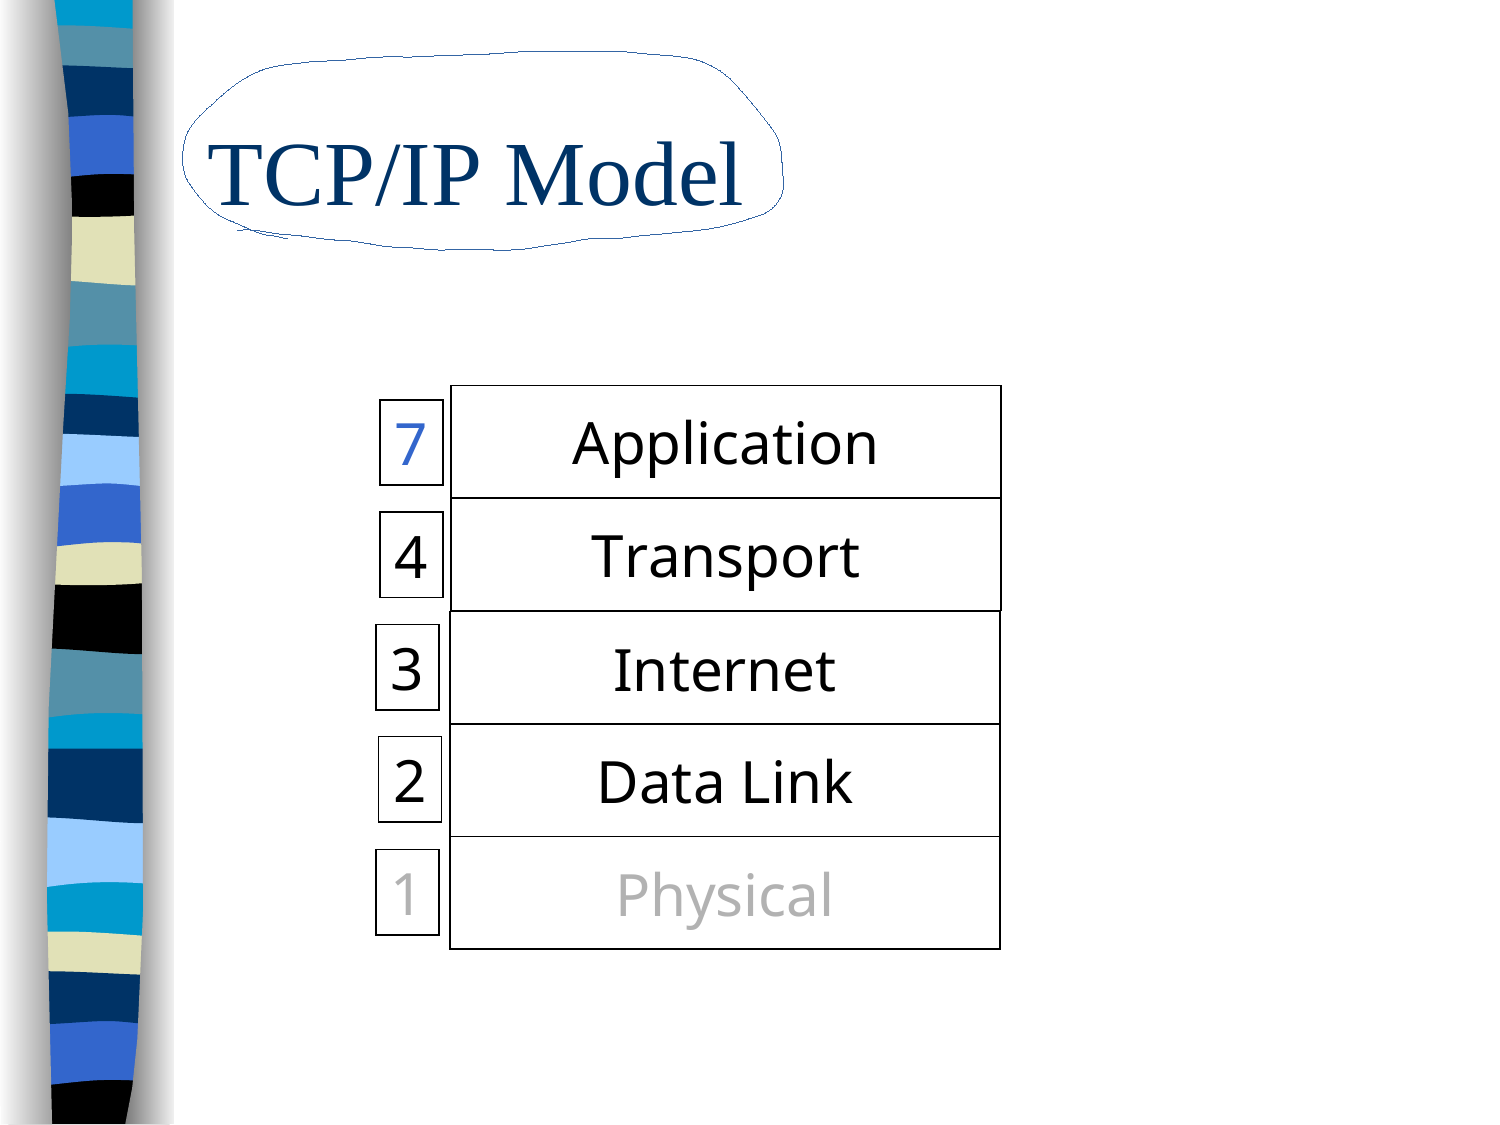

# TCP/IP Model
Application
7
Transport
4
Internet
3
Data Link
2
Physical
1